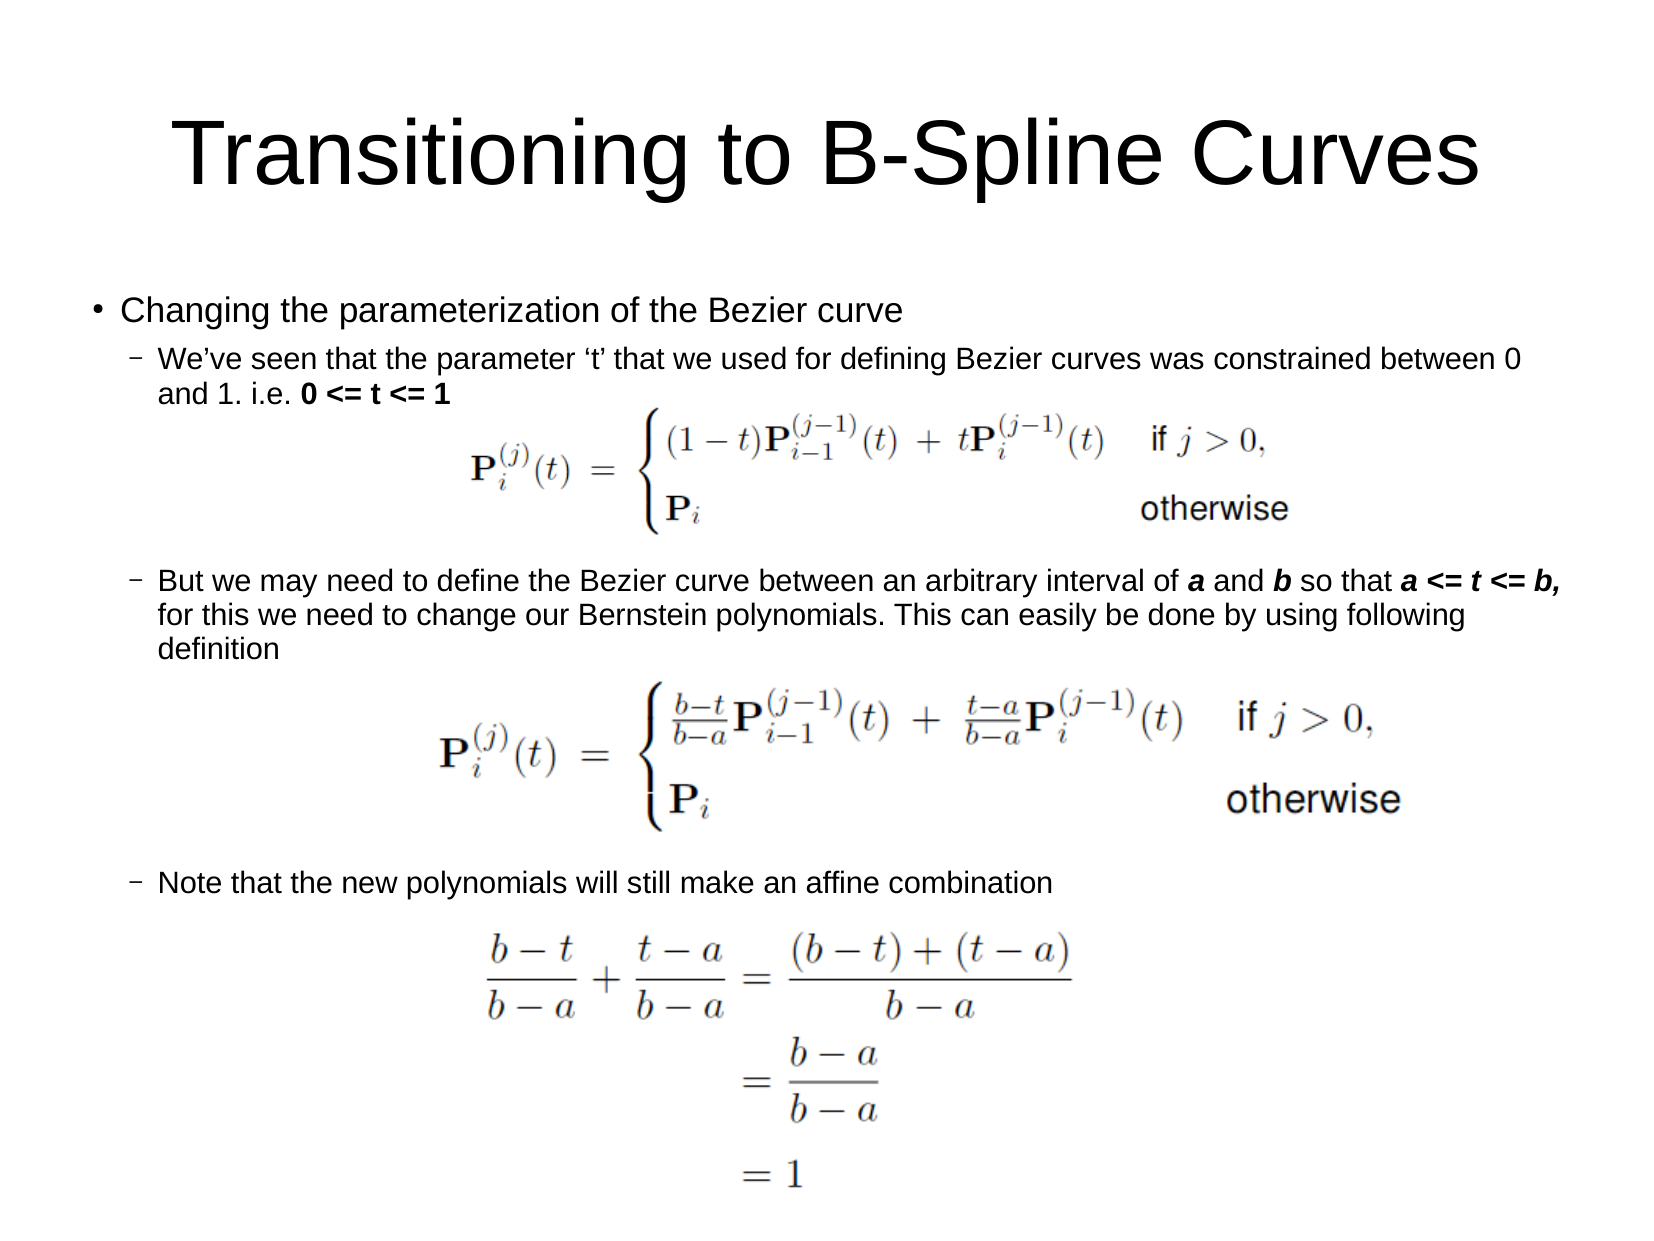

# Transitioning to B-Spline Curves
Changing the parameterization of the Bezier curve
We’ve seen that the parameter ‘t’ that we used for defining Bezier curves was constrained between 0 and 1. i.e. 0 <= t <= 1
But we may need to define the Bezier curve between an arbitrary interval of a and b so that a <= t <= b, for this we need to change our Bernstein polynomials. This can easily be done by using following definition
Note that the new polynomials will still make an affine combination